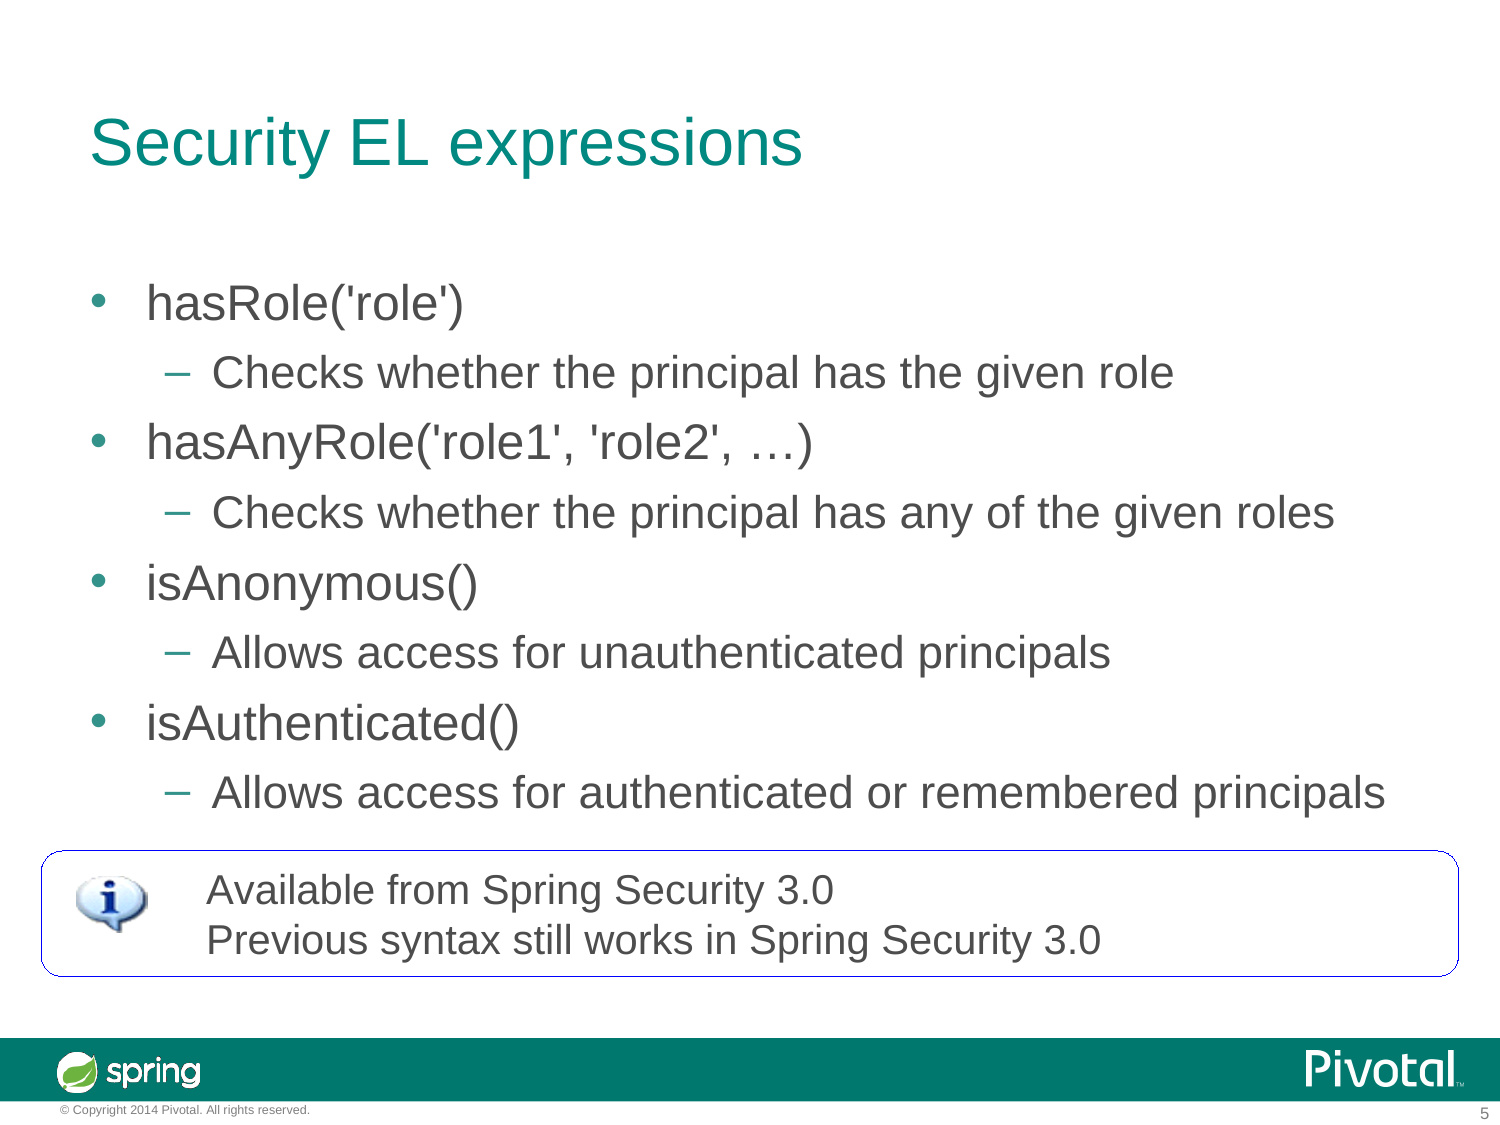

# Security EL expressions
hasRole('role')
Checks whether the principal has the given role
hasAnyRole('role1', 'role2', …)
Checks whether the principal has any of the given roles
isAnonymous()
Allows access for unauthenticated principals
isAuthenticated()
Allows access for authenticated or remembered principals
	 	Available from Spring Security 3.0
		Previous syntax still works in Spring Security 3.0